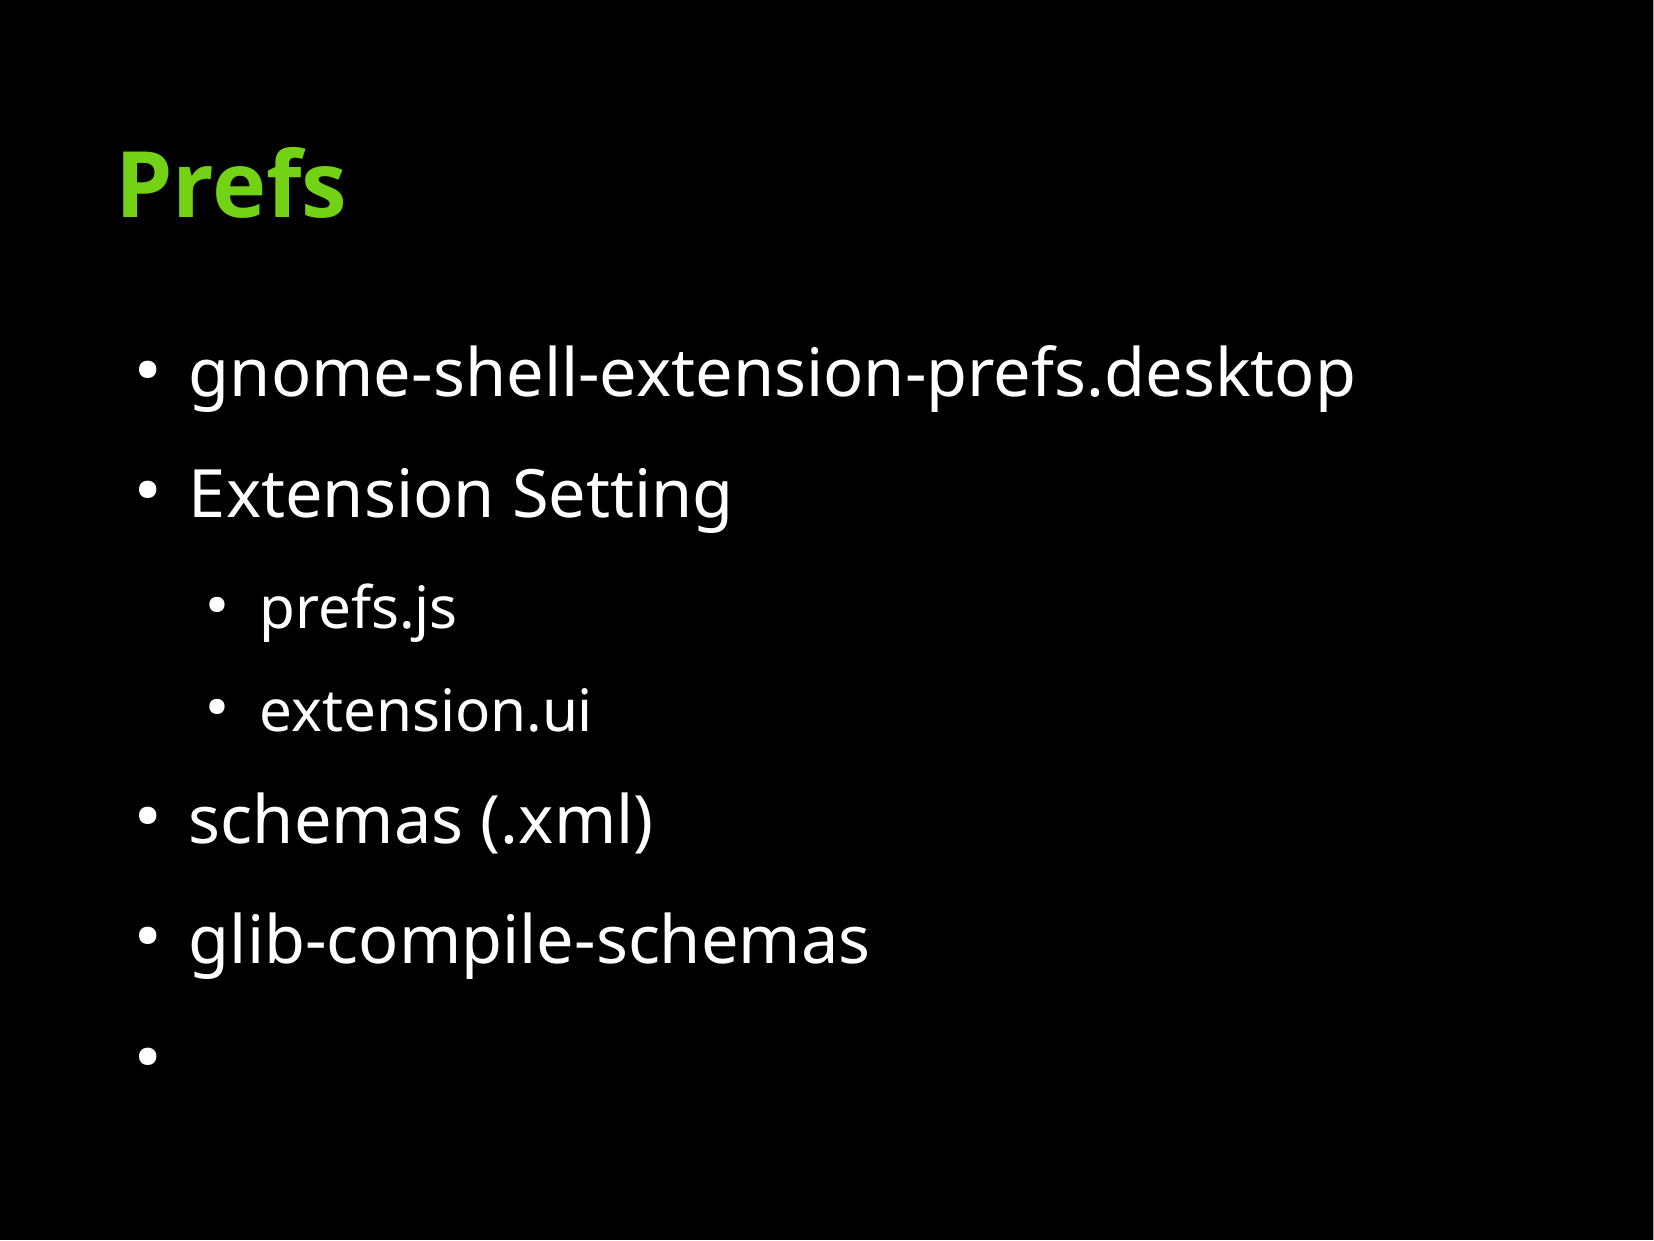

# Prefs
gnome-shell-extension-prefs.desktop
Extension Setting
prefs.js
extension.ui
schemas (.xml)
glib-compile-schemas